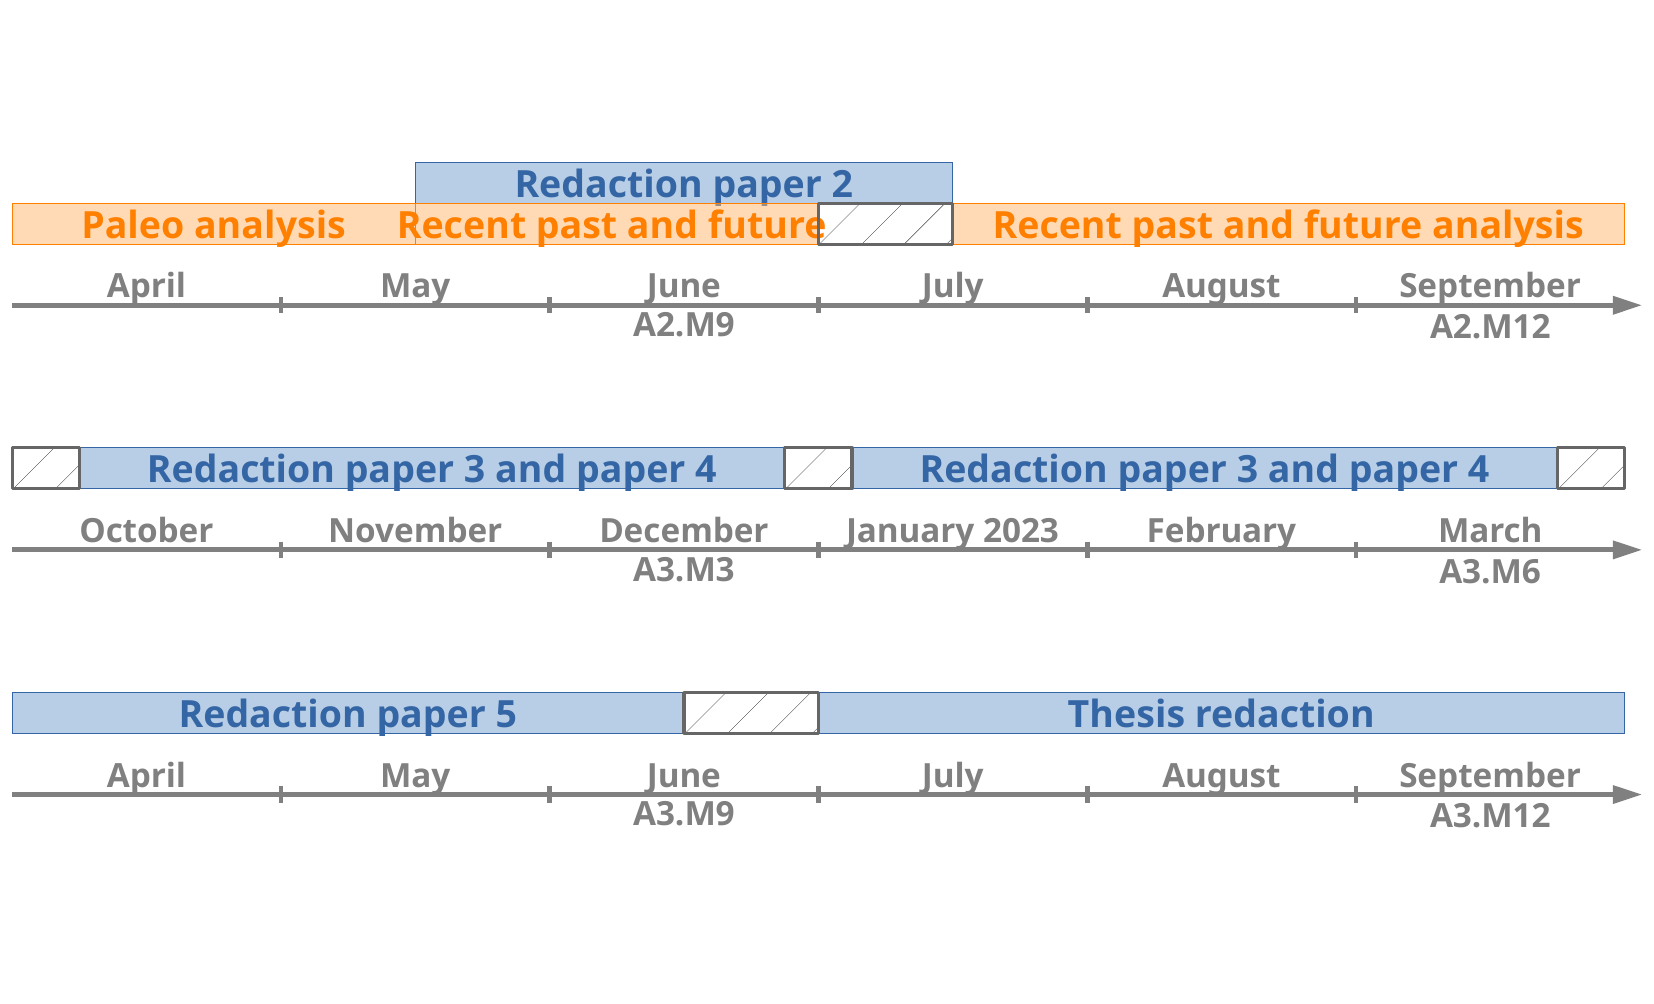

Redaction paper 2
Paleo analysis
Recent past and future
Recent past and future analysis
April
May
June
July
August
September
A2.M9
A2.M12
Redaction paper 3 and paper 4
Redaction paper 3 and paper 4
October
November
December
January 2023
February
March
A3.M3
A3.M6
Redaction paper 5
Thesis redaction
April
May
June
July
August
September
A3.M9
A3.M12